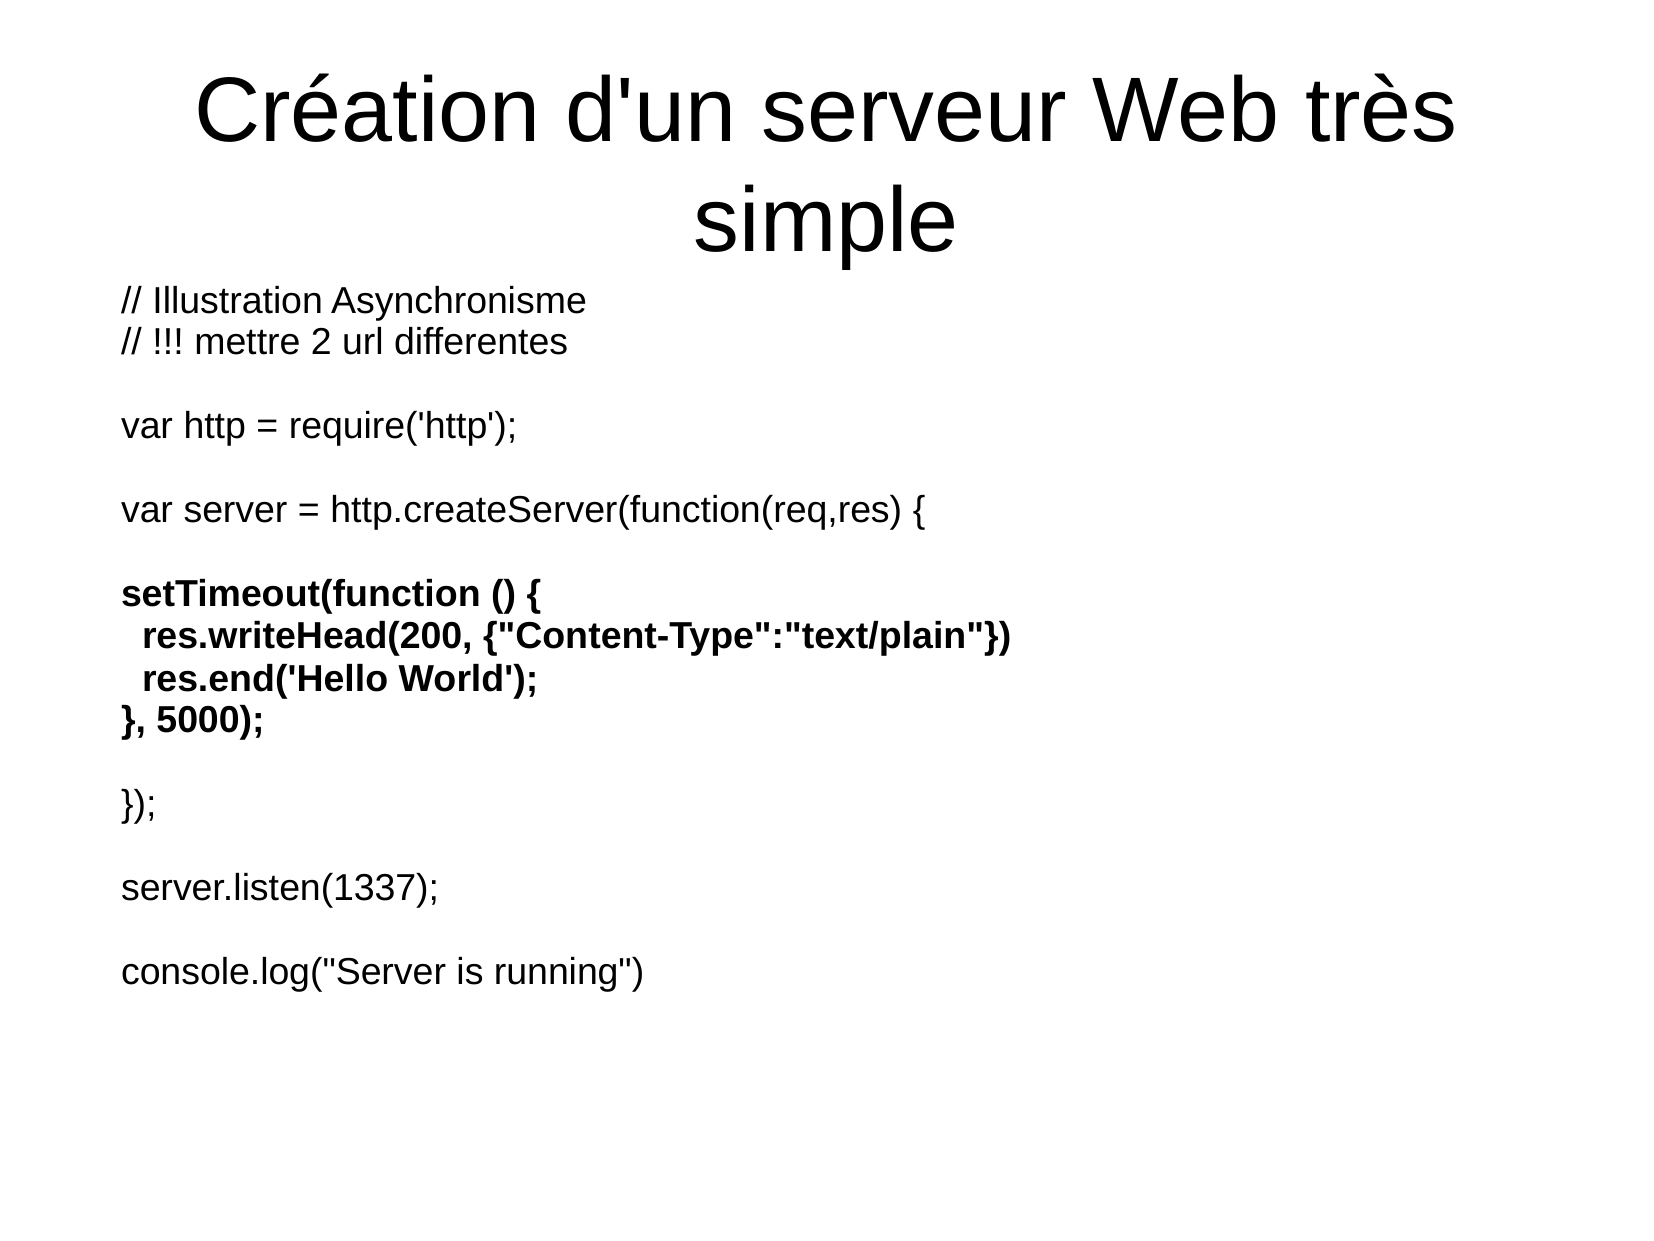

# Création d'un serveur Web très simple
// Illustration Asynchronisme
// !!! mettre 2 url differentes
var http = require('http');
var server = http.createServer(function(req,res) {
setTimeout(function () {
 res.writeHead(200, {"Content-Type":"text/plain"})
 res.end('Hello World');
}, 5000);
});
server.listen(1337);
console.log("Server is running")